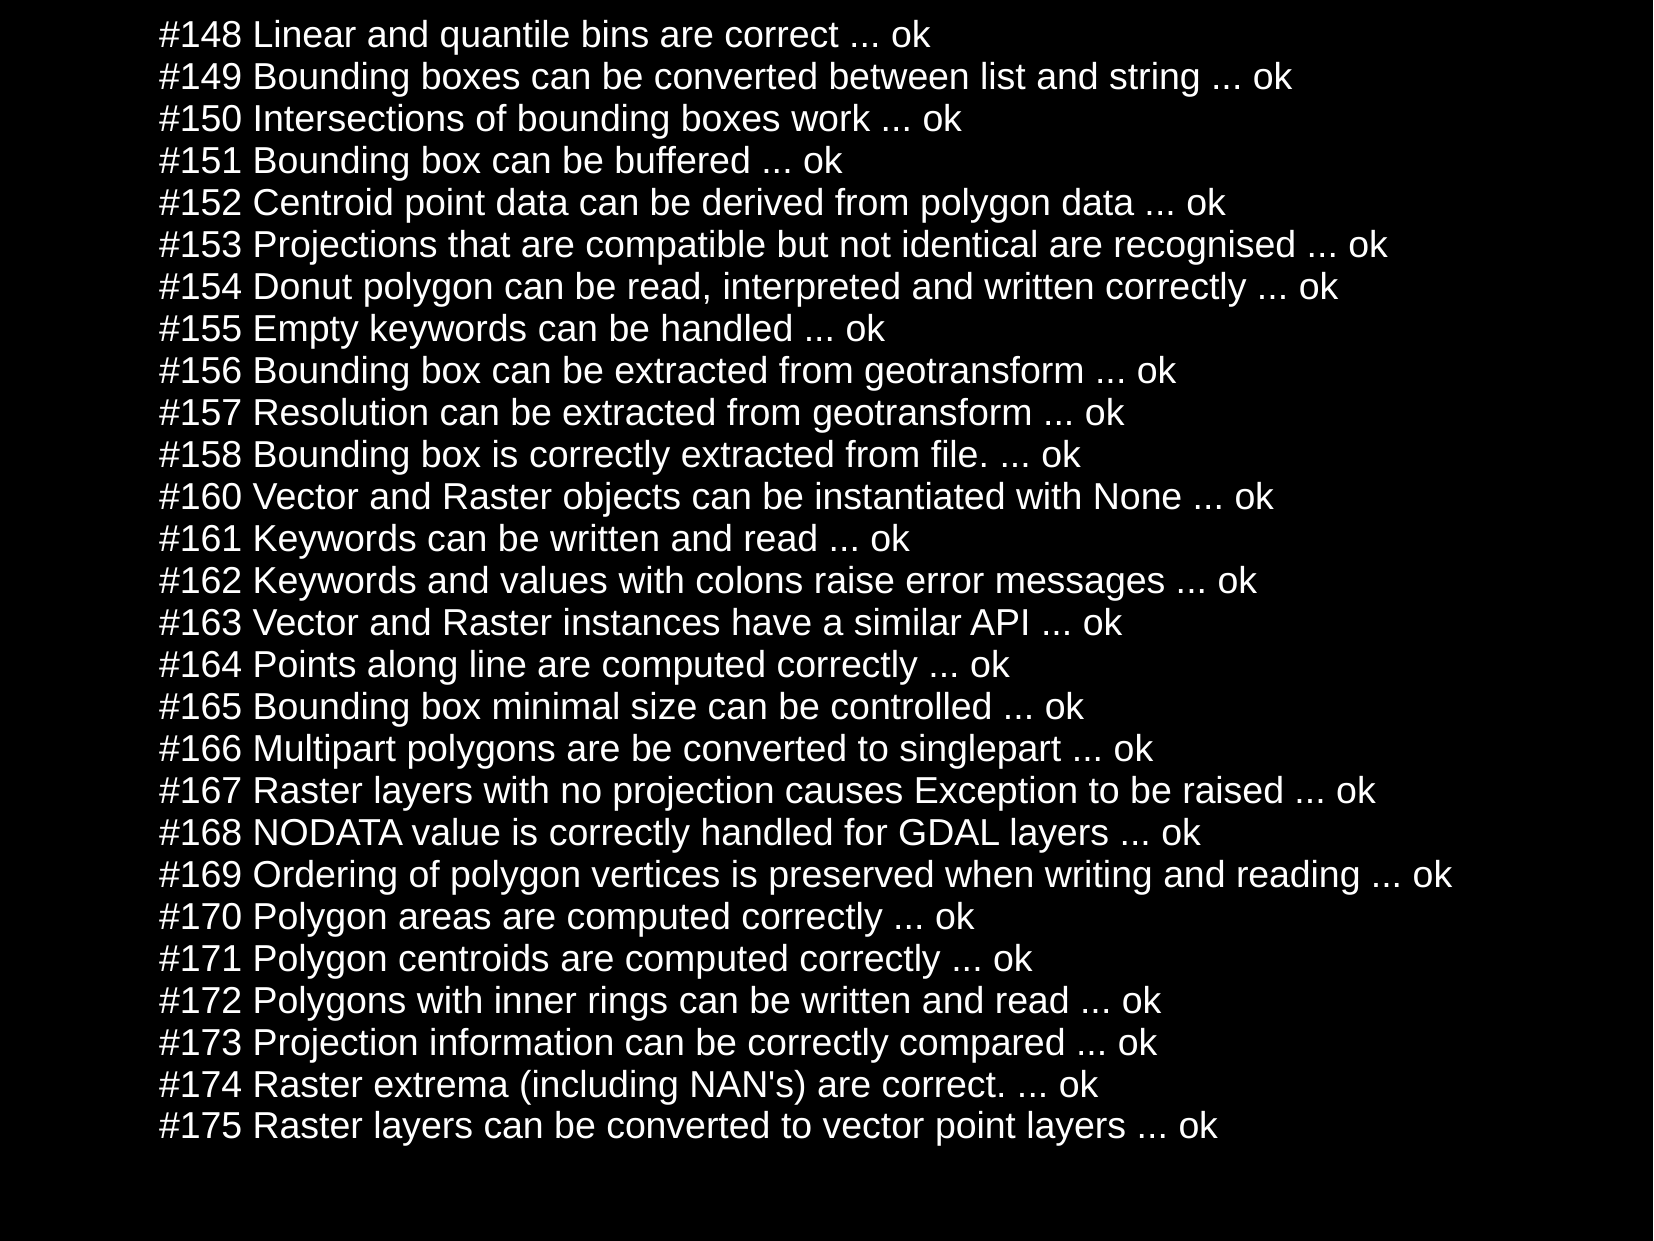

#148 Linear and quantile bins are correct ... ok
#149 Bounding boxes can be converted between list and string ... ok
#150 Intersections of bounding boxes work ... ok
#151 Bounding box can be buffered ... ok
#152 Centroid point data can be derived from polygon data ... ok
#153 Projections that are compatible but not identical are recognised ... ok
#154 Donut polygon can be read, interpreted and written correctly ... ok
#155 Empty keywords can be handled ... ok
#156 Bounding box can be extracted from geotransform ... ok
#157 Resolution can be extracted from geotransform ... ok
#158 Bounding box is correctly extracted from file. ... ok
#160 Vector and Raster objects can be instantiated with None ... ok
#161 Keywords can be written and read ... ok
#162 Keywords and values with colons raise error messages ... ok
#163 Vector and Raster instances have a similar API ... ok
#164 Points along line are computed correctly ... ok
#165 Bounding box minimal size can be controlled ... ok
#166 Multipart polygons are be converted to singlepart ... ok
#167 Raster layers with no projection causes Exception to be raised ... ok
#168 NODATA value is correctly handled for GDAL layers ... ok
#169 Ordering of polygon vertices is preserved when writing and reading ... ok
#170 Polygon areas are computed correctly ... ok
#171 Polygon centroids are computed correctly ... ok
#172 Polygons with inner rings can be written and read ... ok
#173 Projection information can be correctly compared ... ok
#174 Raster extrema (including NAN's) are correct. ... ok
#175 Raster layers can be converted to vector point layers ... ok